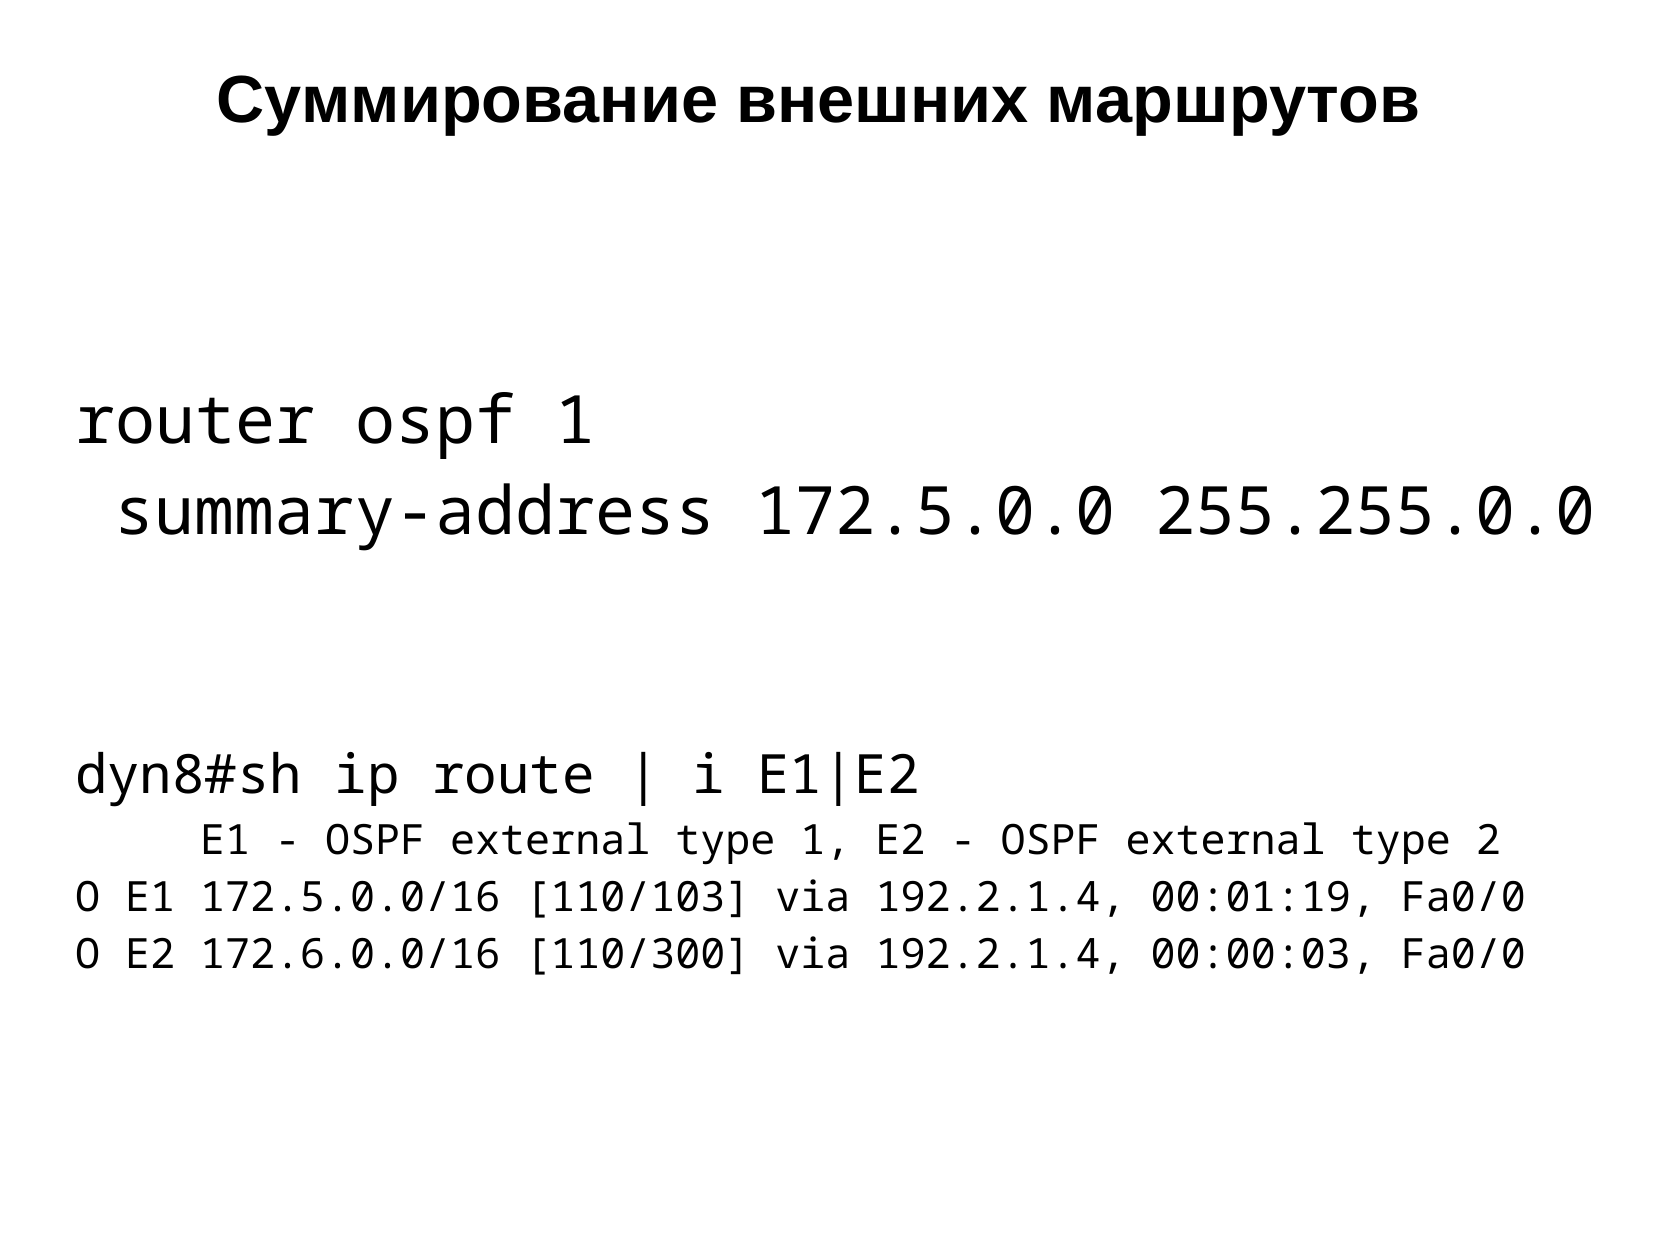

Суммирование внешних маршрутов
# router ospf 1
 summary-address 172.5.0.0 255.255.0.0
dyn8#sh ip route | i E1|E2
 E1 - OSPF external type 1, E2 - OSPF external type 2
O E1 172.5.0.0/16 [110/103] via 192.2.1.4, 00:01:19, Fa0/0
O E2 172.6.0.0/16 [110/300] via 192.2.1.4, 00:00:03, Fa0/0